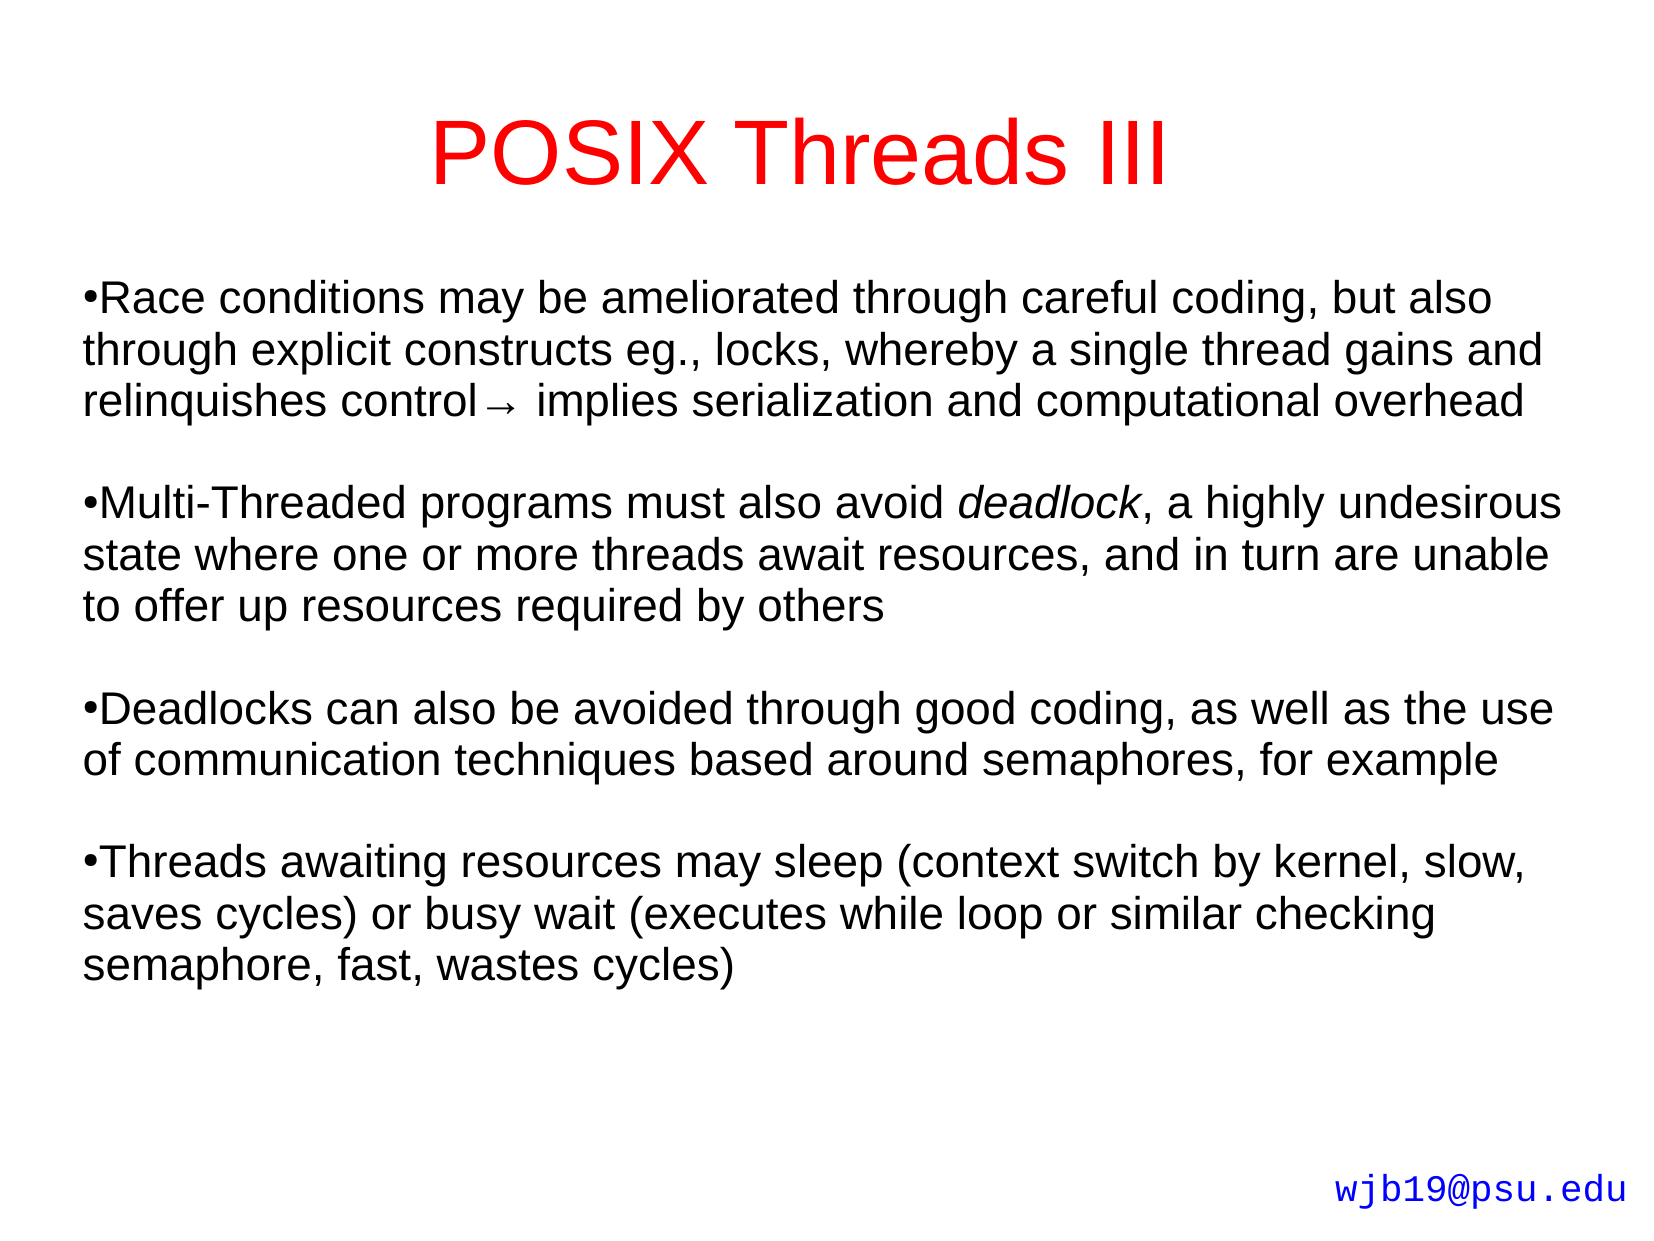

# POSIX Threads III
Race conditions may be ameliorated through careful coding, but also through explicit constructs eg., locks, whereby a single thread gains and relinquishes control→ implies serialization and computational overhead
Multi-Threaded programs must also avoid deadlock, a highly undesirous state where one or more threads await resources, and in turn are unable to offer up resources required by others
Deadlocks can also be avoided through good coding, as well as the use of communication techniques based around semaphores, for example
Threads awaiting resources may sleep (context switch by kernel, slow, saves cycles) or busy wait (executes while loop or similar checking semaphore, fast, wastes cycles)
wjb19@psu.edu